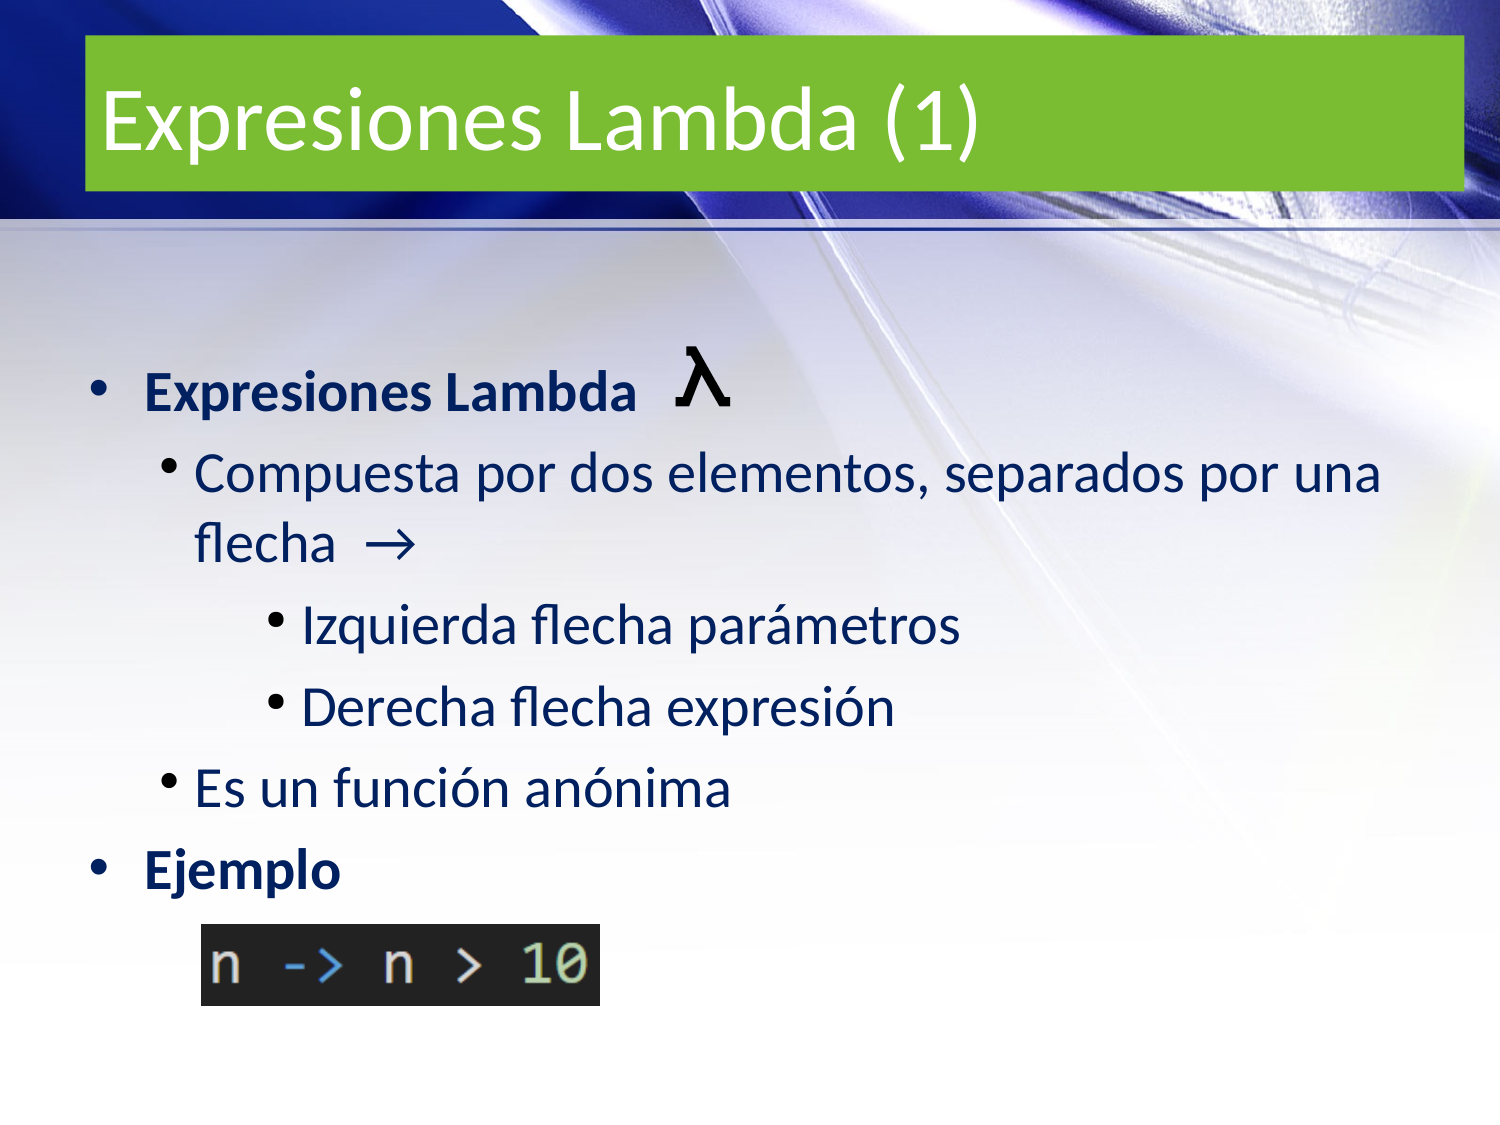

Expresiones Lambda (1)
Expresiones Lambda
Compuesta por dos elementos, separados por una flecha →
Izquierda flecha parámetros
Derecha flecha expresión
Es un función anónima
Ejemplo